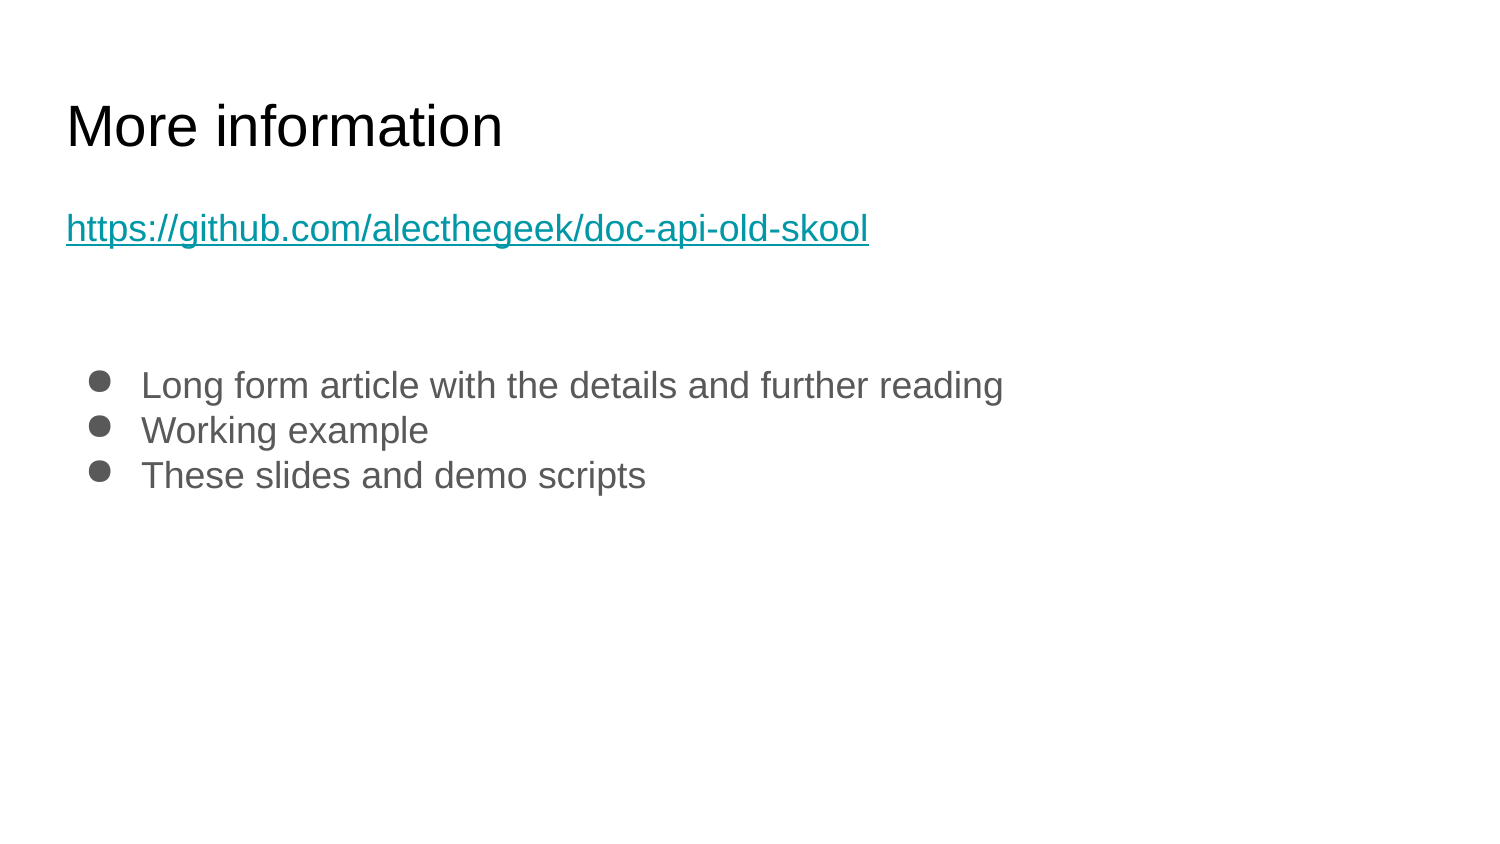

# More information
https://github.com/alecthegeek/doc-api-old-skool
Long form article with the details and further reading
Working example
These slides and demo scripts